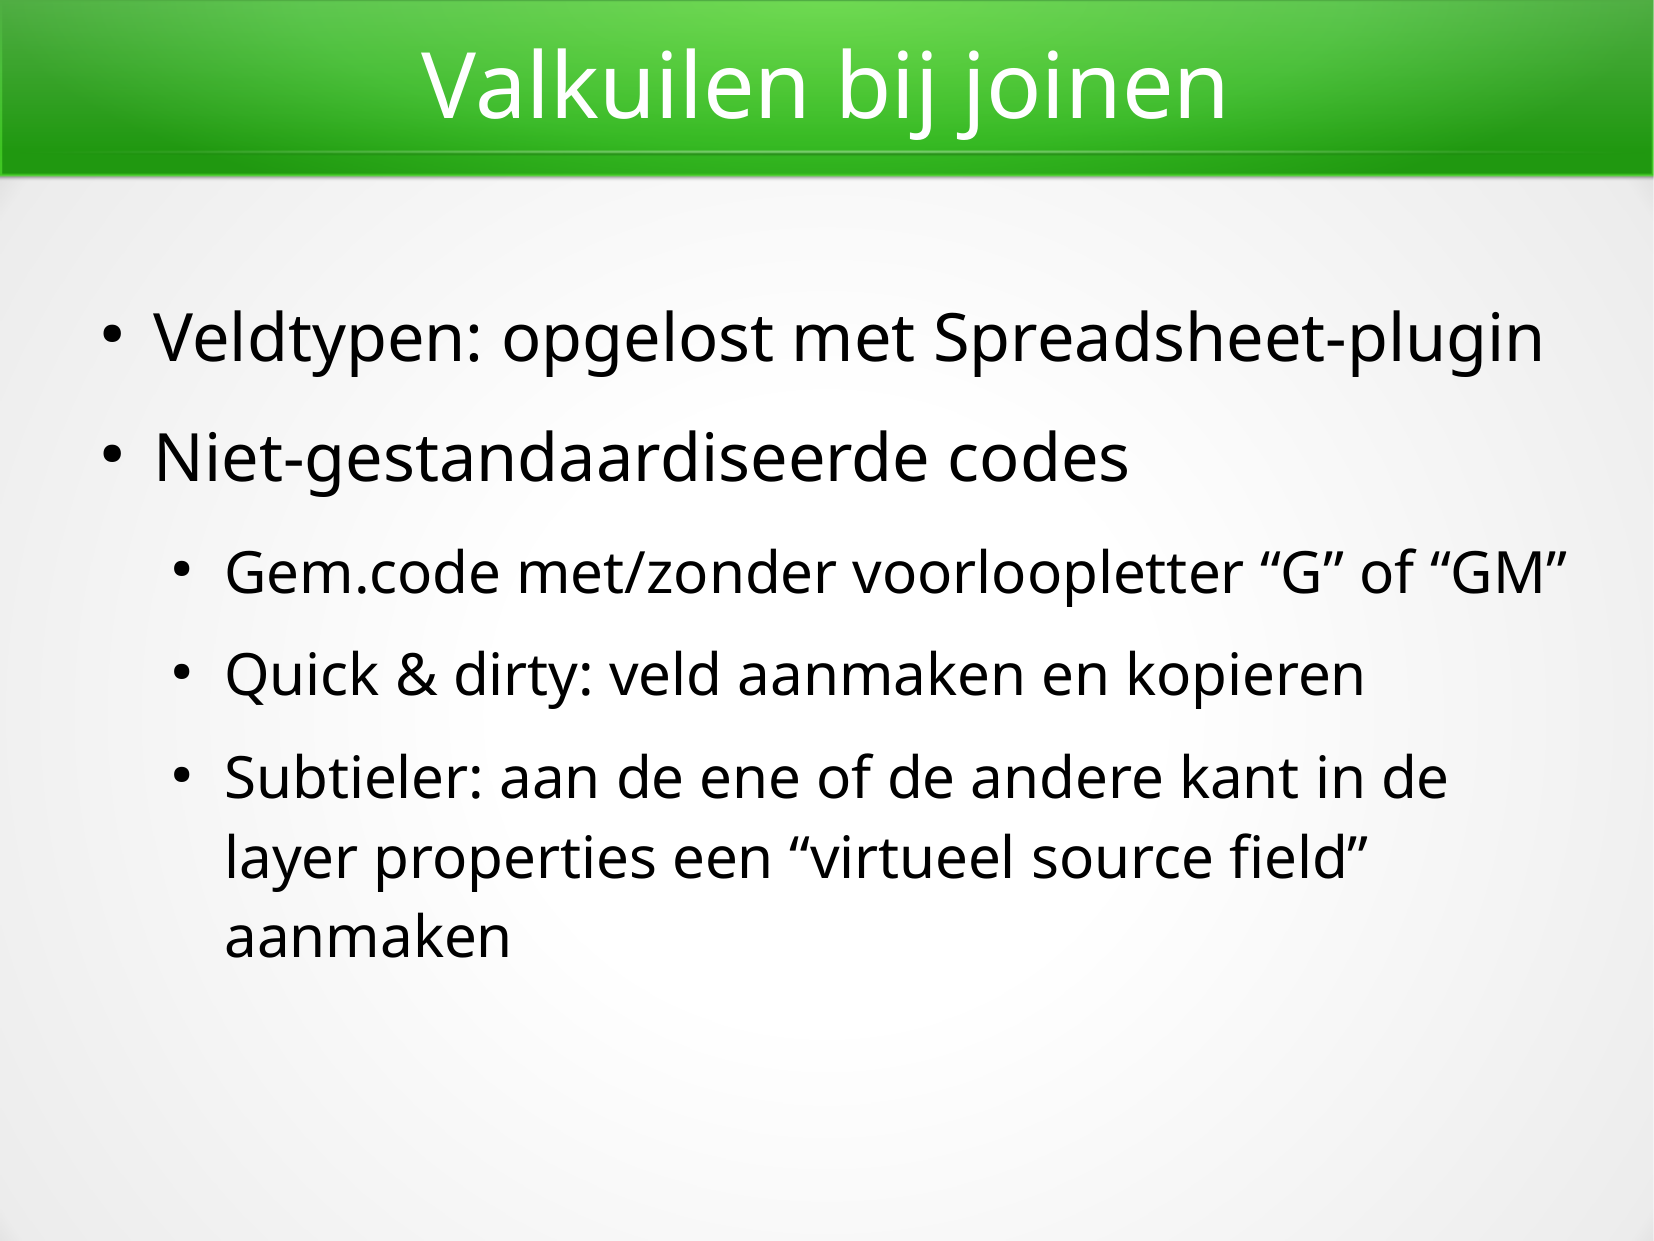

# Valkuilen bij joinen
Veldtypen: opgelost met Spreadsheet-plugin
Niet-gestandaardiseerde codes
Gem.code met/zonder voorloopletter “G” of “GM”
Quick & dirty: veld aanmaken en kopieren
Subtieler: aan de ene of de andere kant in de layer properties een “virtueel source field” aanmaken